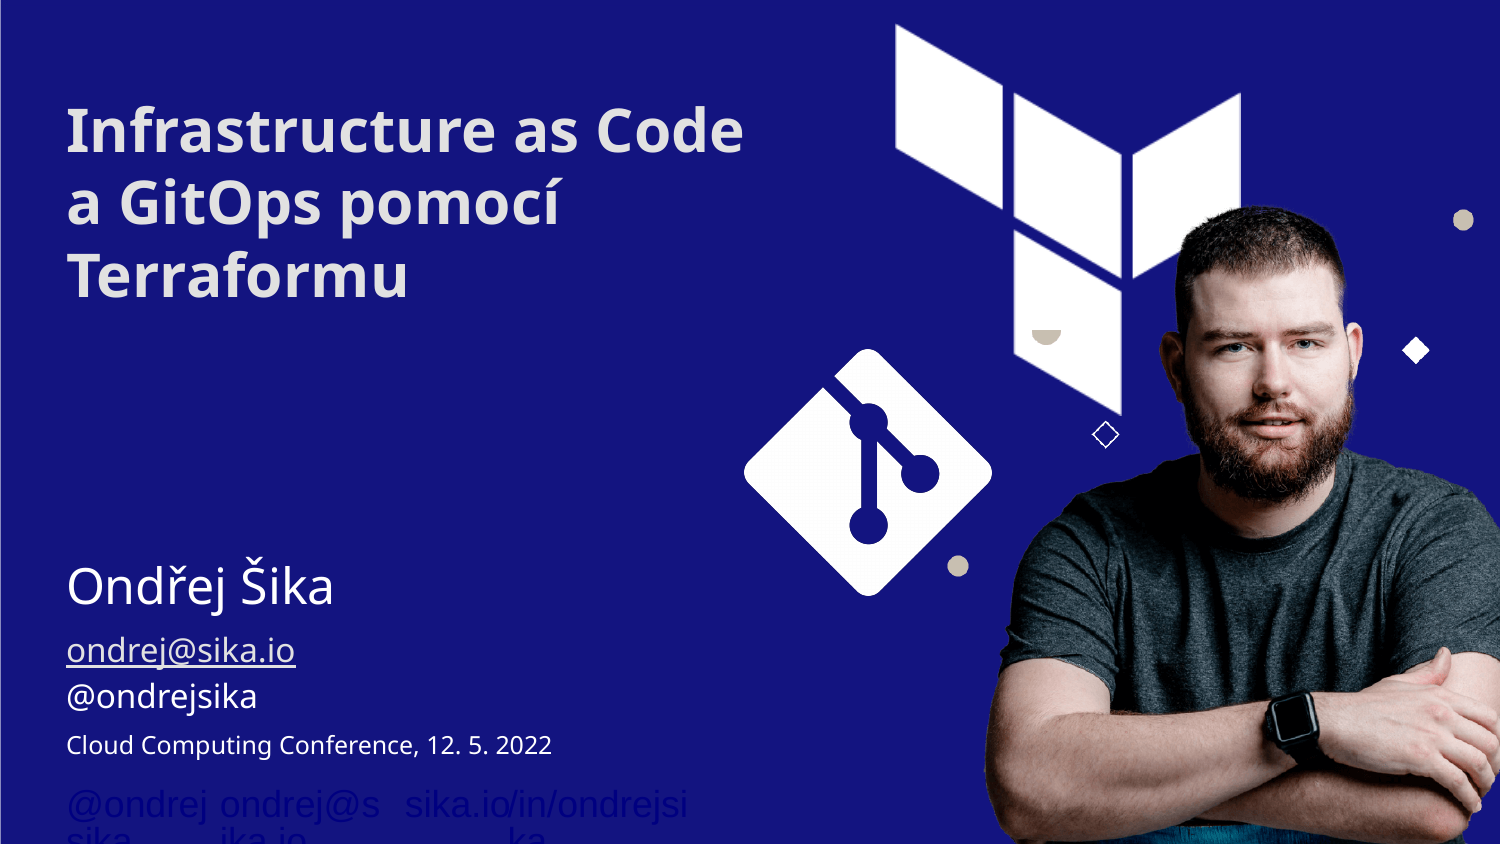

Infrastructure as Code
a GitOps pomocí
Terraformu
# Ondřej Šika
ondrej@sika.io
@ondrejsika
Cloud Computing Conference, 12. 5. 2022